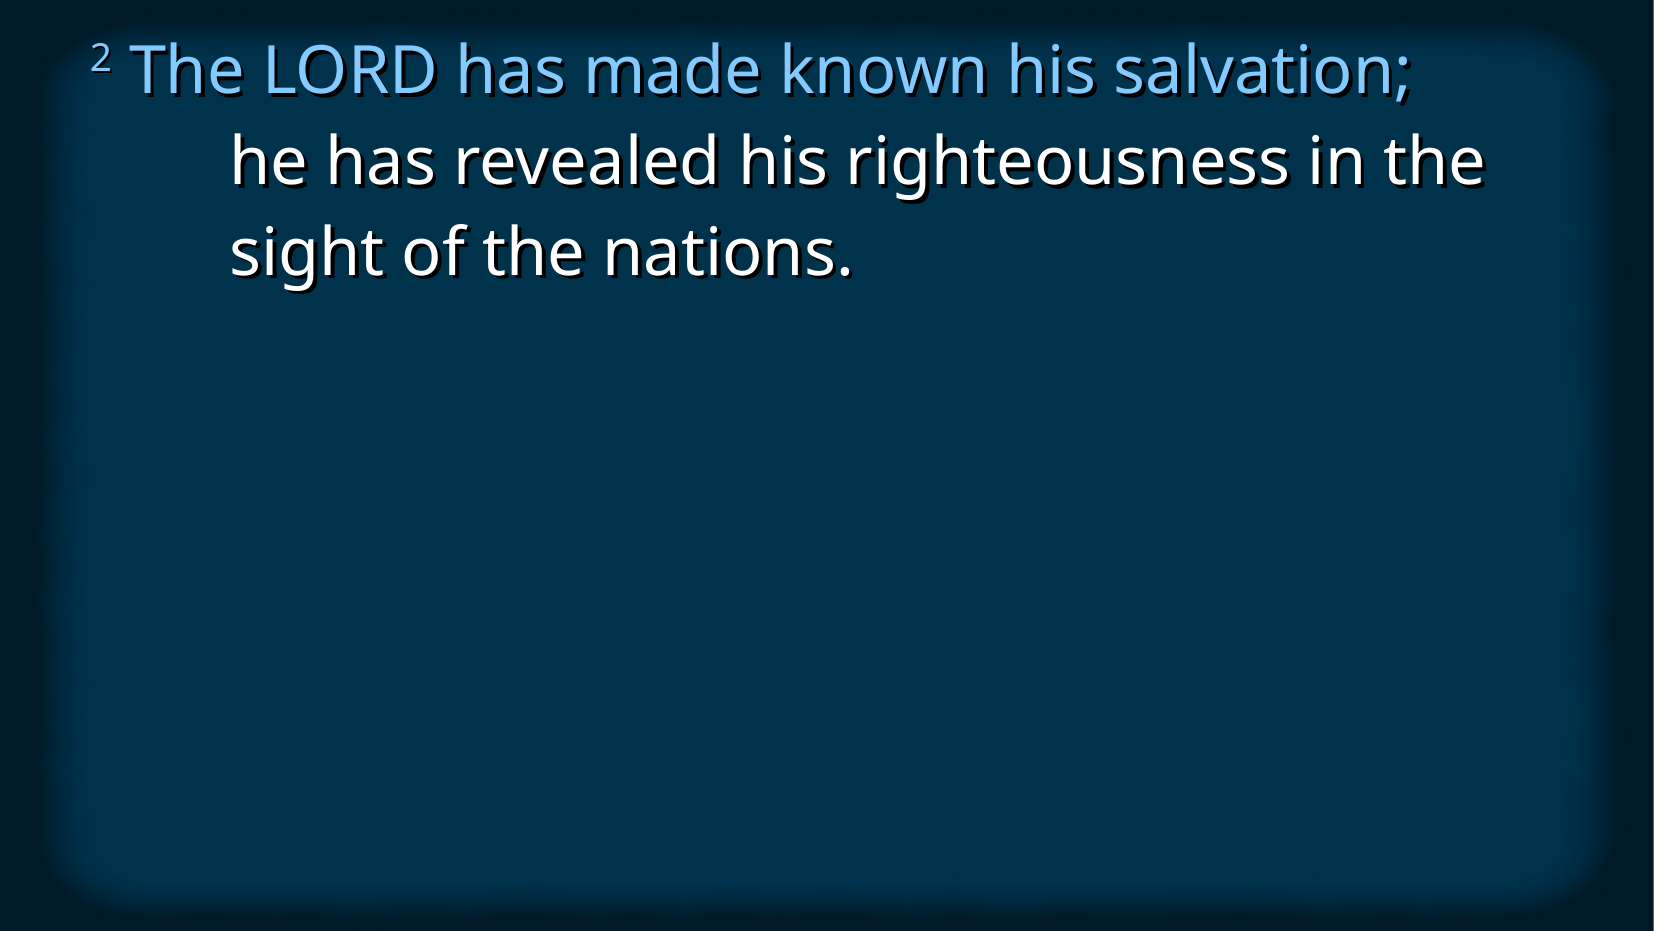

2 The LORD has made known his salvation;
 he has revealed his righteousness in the
 sight of the nations.